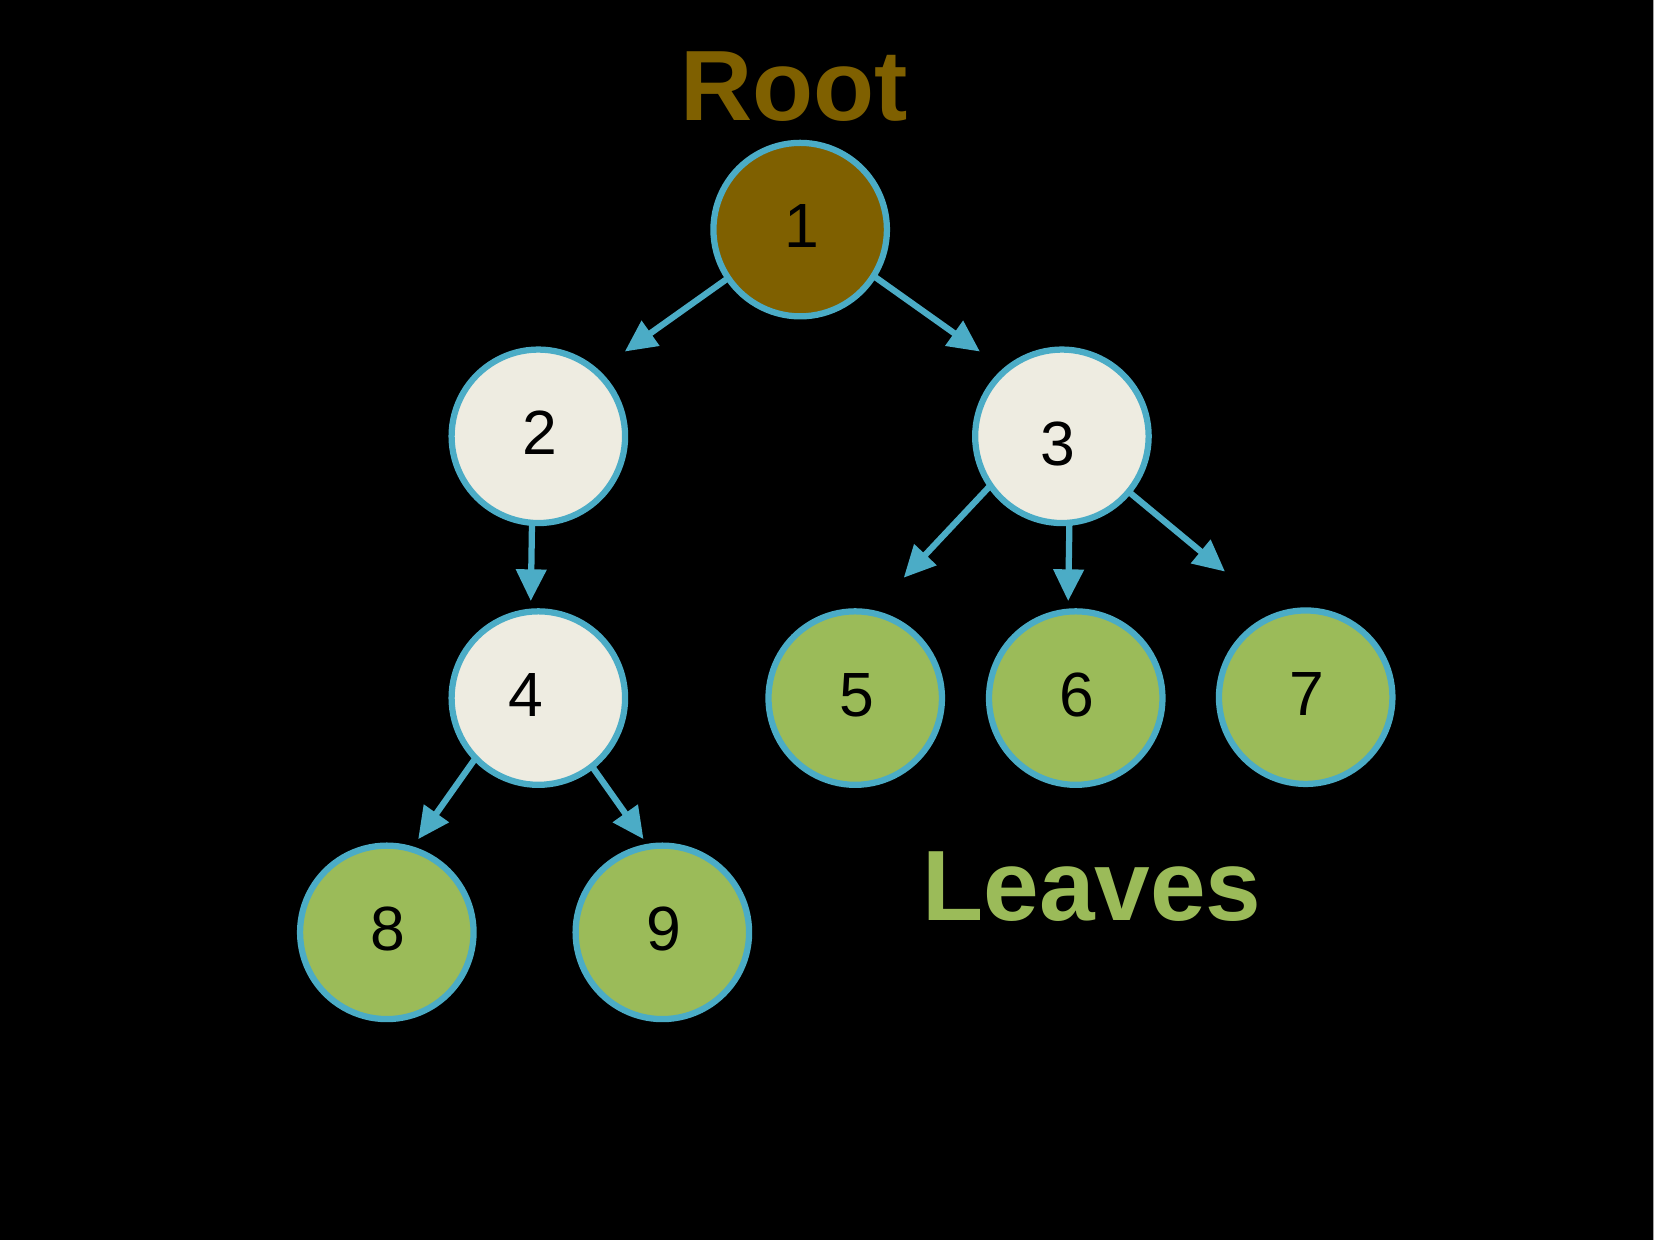

Root
1
2
3
7
4
5
6
Leaves
8
9